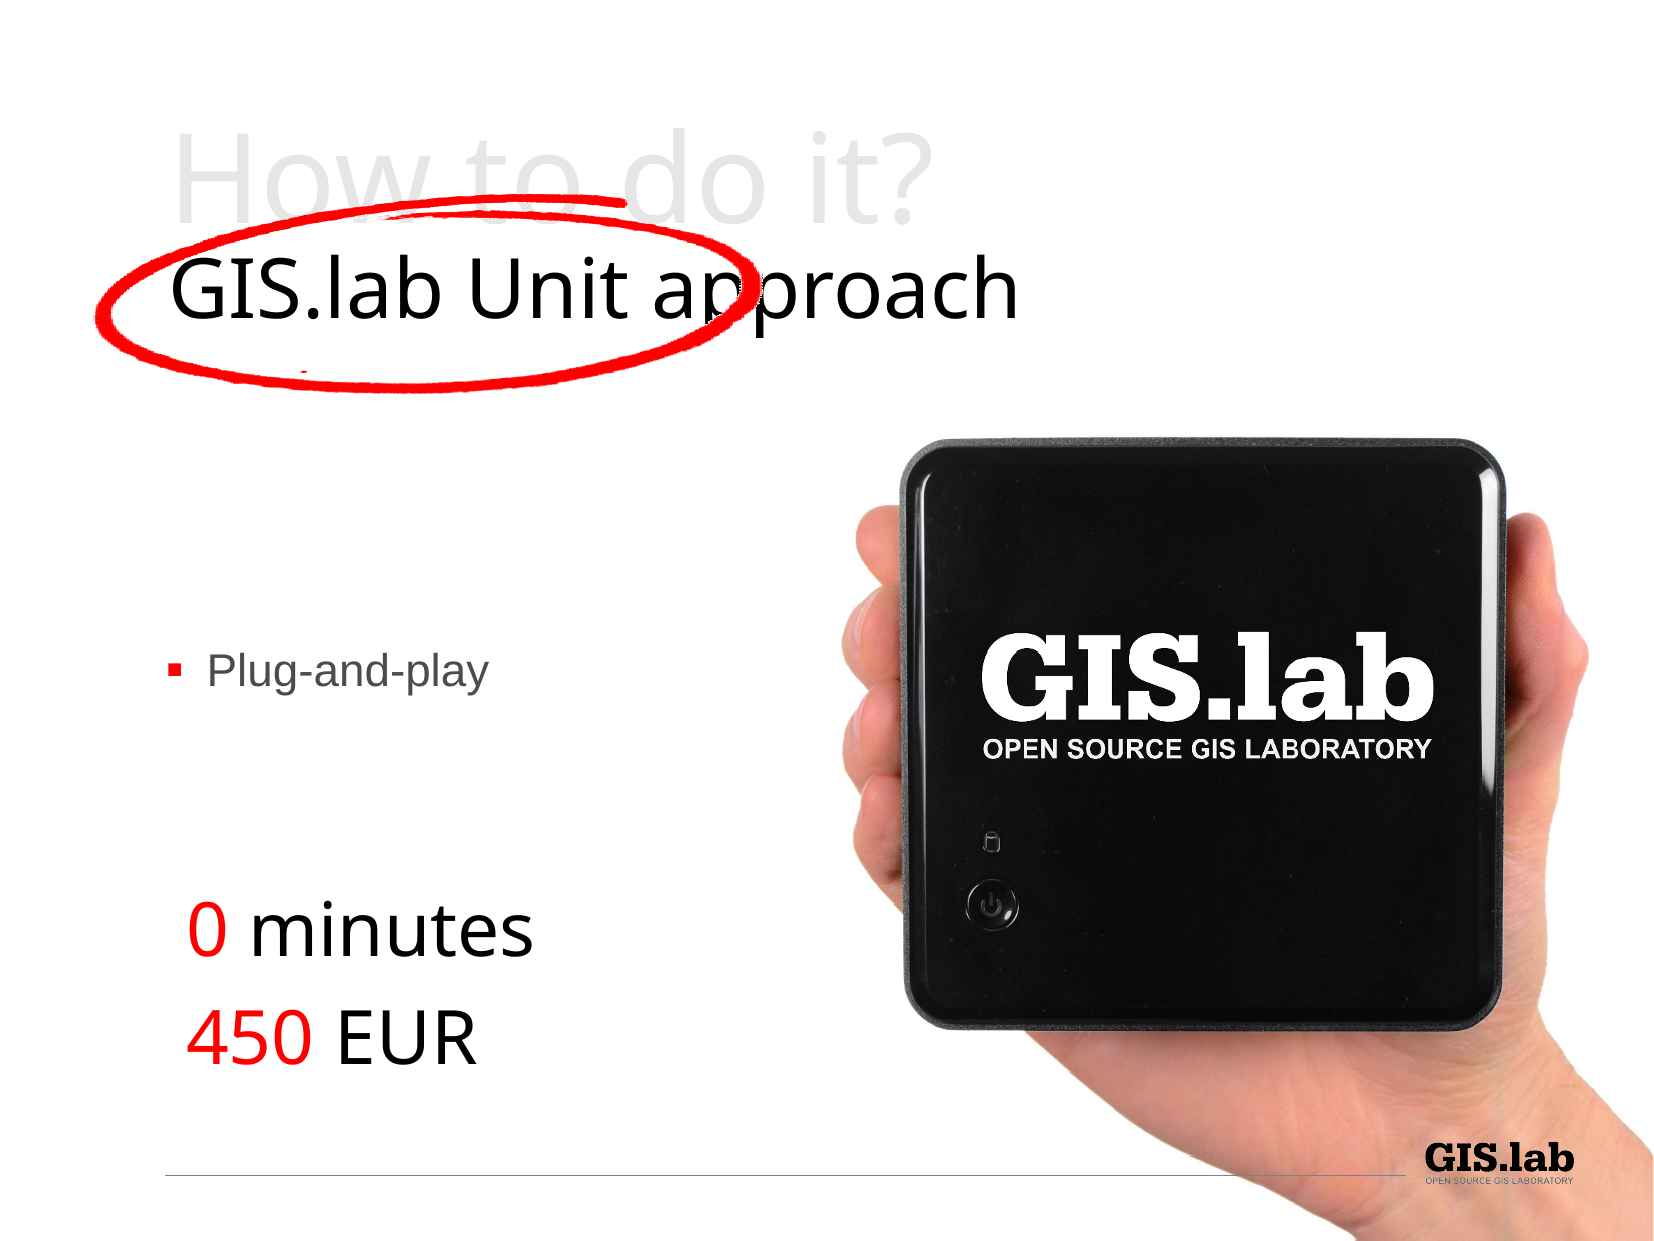

How to do it?
GIS.lab Unit approach
 Plug-and-play
0 minutes
450 EUR